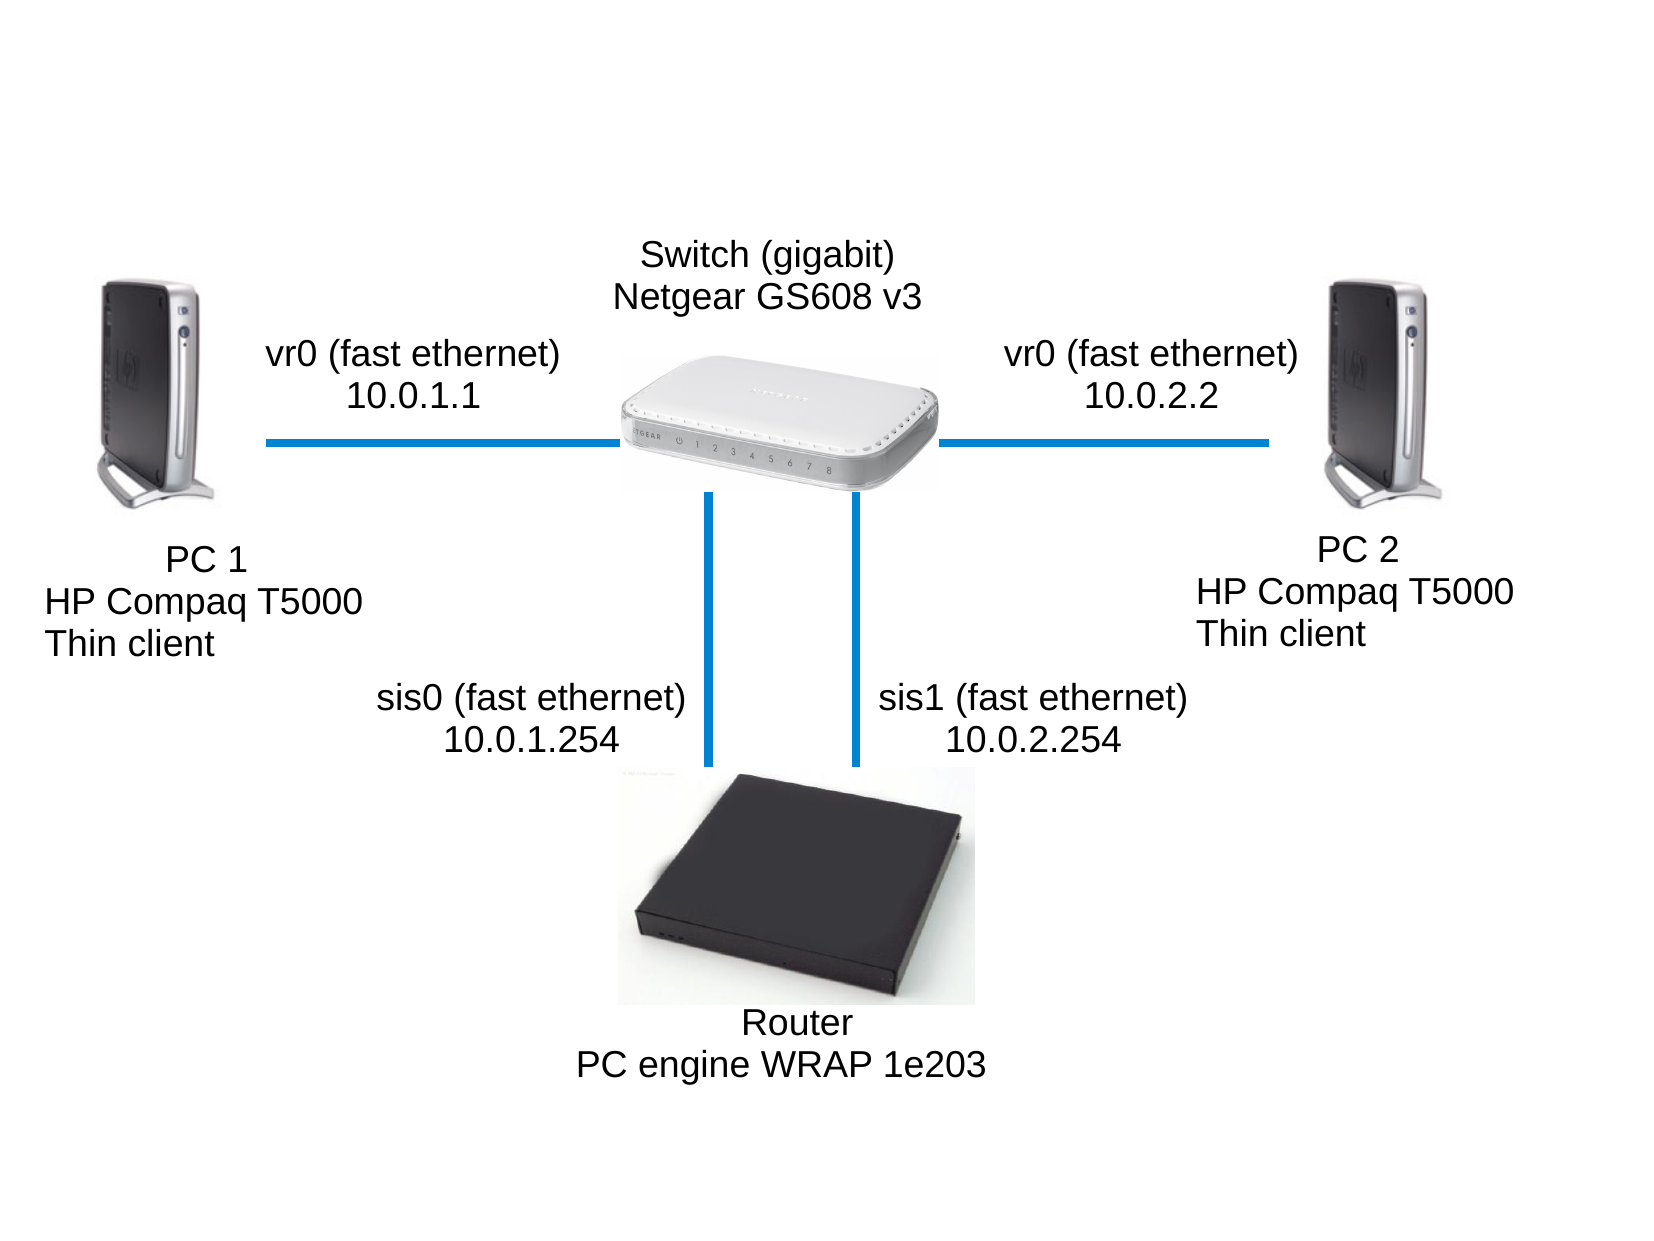

Switch (gigabit)
Netgear GS608 v3
vr0 (fast ethernet)
10.0.1.1
vr0 (fast ethernet)
10.0.2.2
PC 2
HP Compaq T5000
Thin client
PC 1
HP Compaq T5000
Thin client
sis0 (fast ethernet)
10.0.1.254
sis1 (fast ethernet)
10.0.2.254
Router
PC engine WRAP 1e203